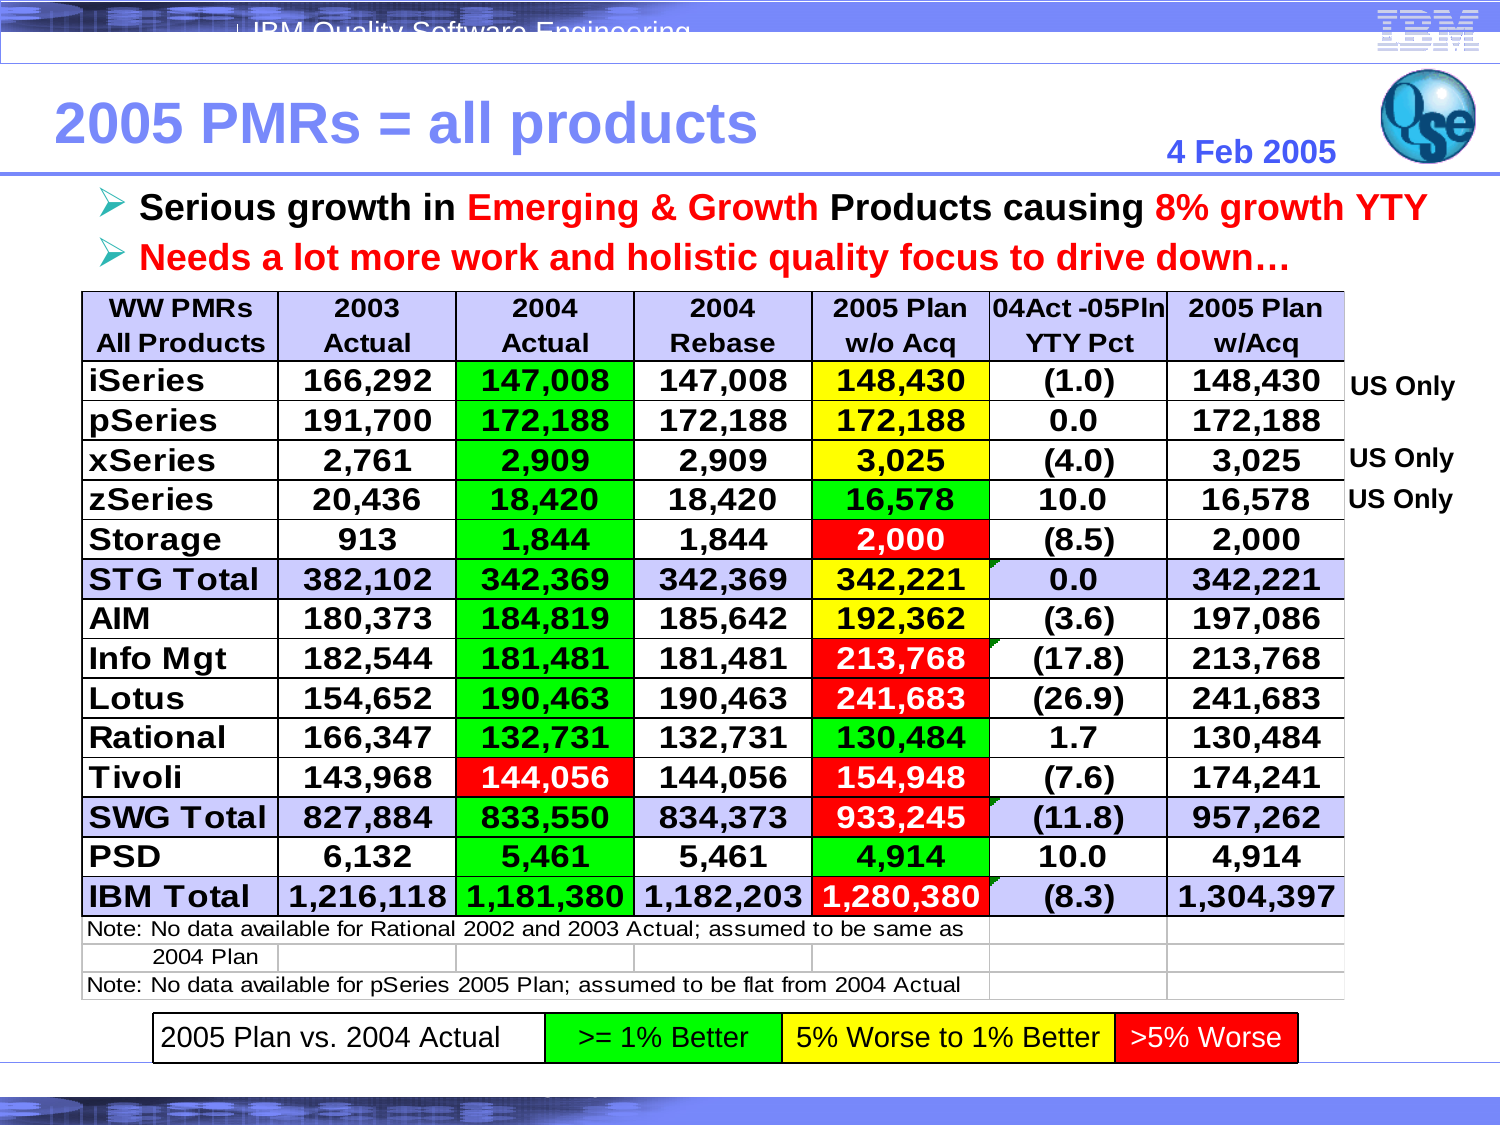

# 2005 PMRs = all products
4 Feb 2005
 Serious growth in Emerging & Growth Products causing 8% growth YTY
 Needs a lot more work and holistic quality focus to drive down…
US Only
US Only
US Only
2005 Plan vs. 2004 Actual
>= 1% Better
5% Worse to 1% Better
>5% Worse
7